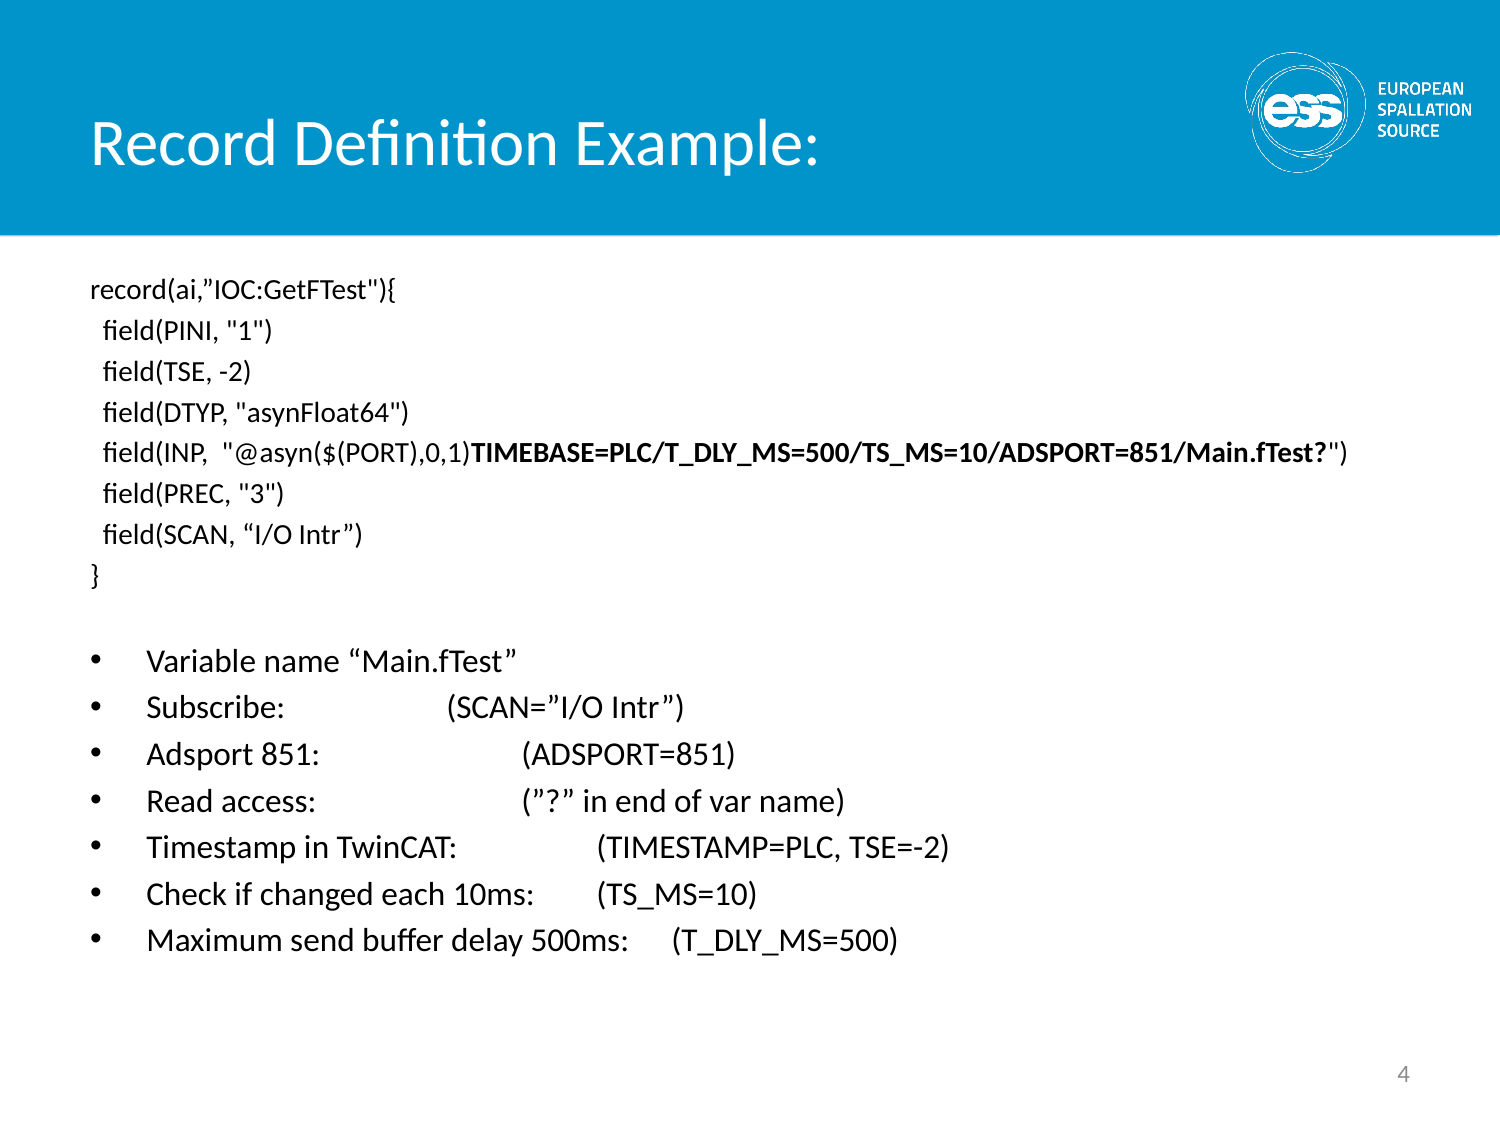

# Record Definition Example:
record(ai,”IOC:GetFTest"){
  field(PINI, "1")
  field(TSE, -2)
  field(DTYP, "asynFloat64")
  field(INP,  "@asyn($(PORT),0,1)TIMEBASE=PLC/T_DLY_MS=500/TS_MS=10/ADSPORT=851/Main.fTest?")
  field(PREC, "3")
  field(SCAN, “I/O Intr”)
}
Variable name “Main.fTest”
Subscribe:			(SCAN=”I/O Intr”)
Adsport 851: 			(ADSPORT=851)
Read access:			(”?” in end of var name)
Timestamp in TwinCAT: 		(TIMESTAMP=PLC, TSE=-2)
Check if changed each 10ms: 	(TS_MS=10)
Maximum send buffer delay 500ms: 	(T_DLY_MS=500)